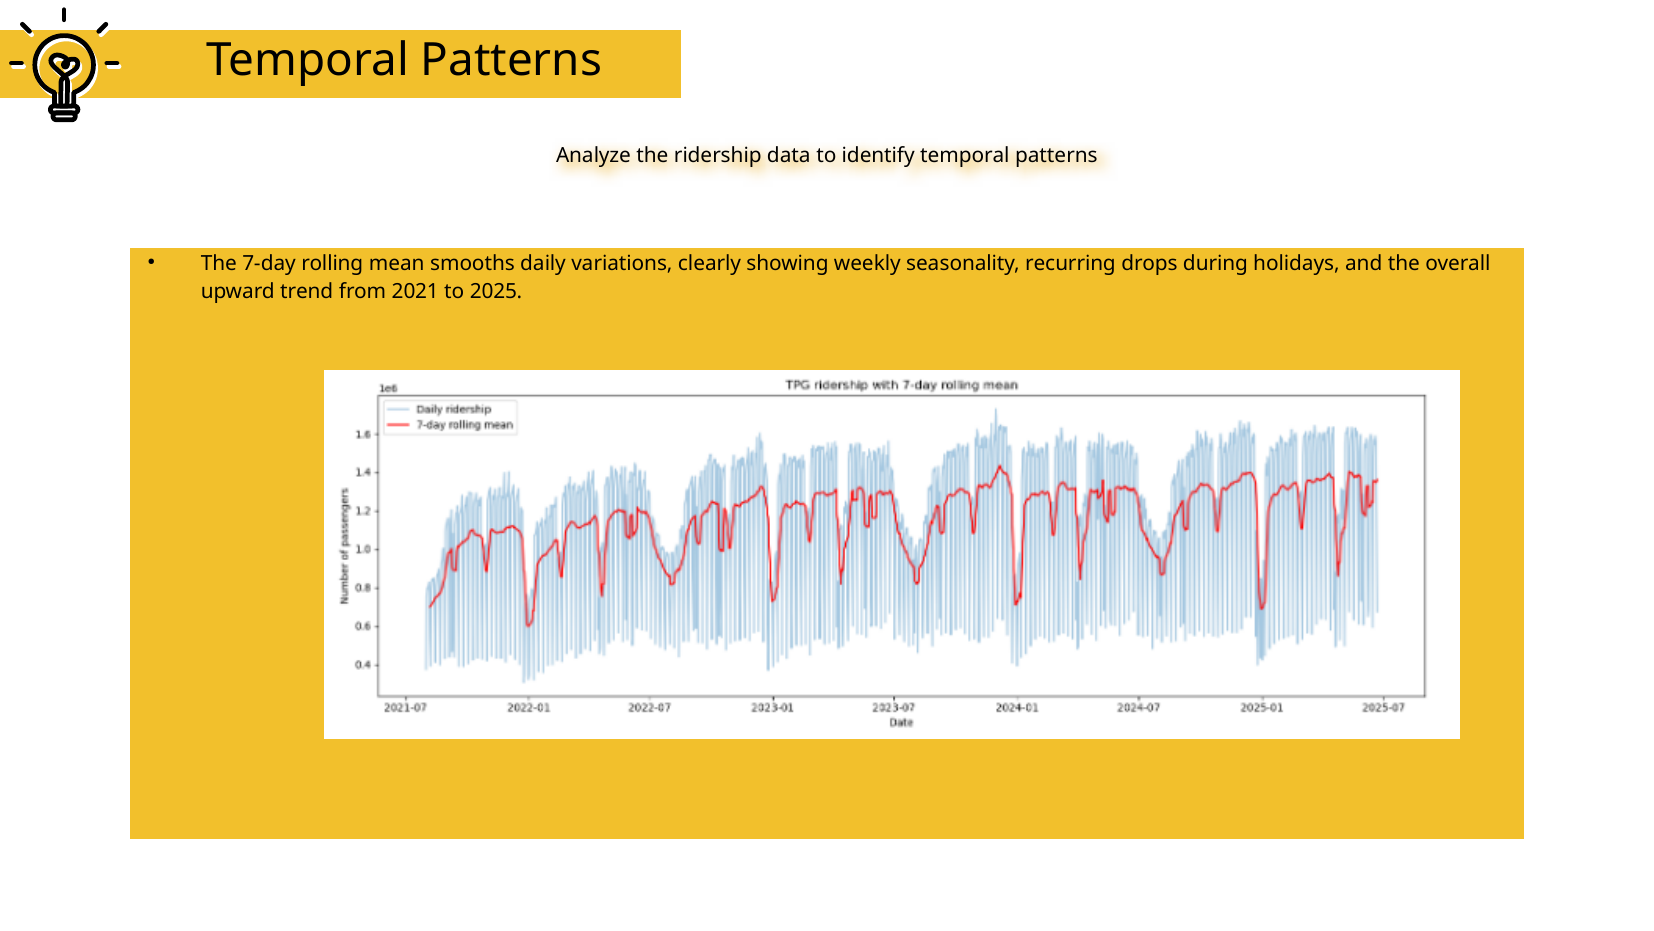

Temporal Patterns
# Analyze the ridership data to identify temporal patterns
The 7-day rolling mean smooths daily variations, clearly showing weekly seasonality, recurring drops during holidays, and the overall upward trend from 2021 to 2025.